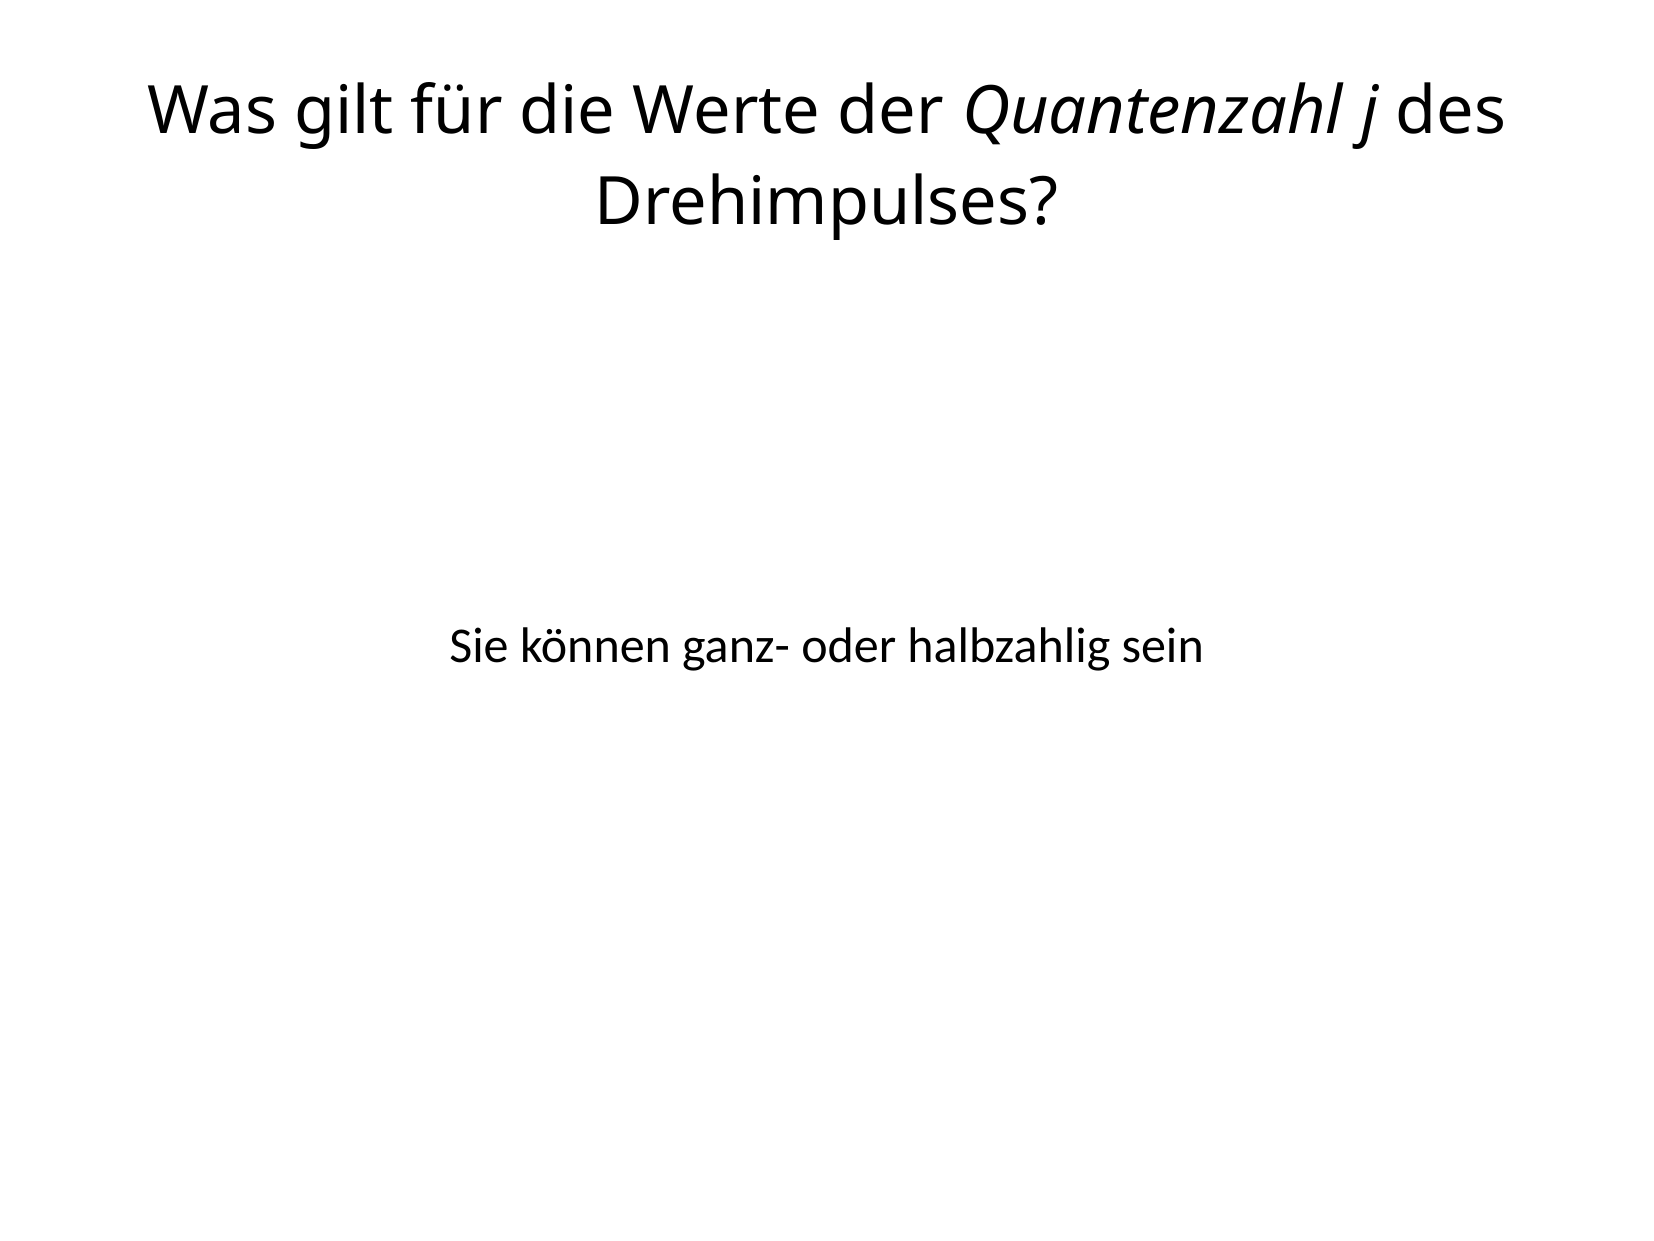

# Was gilt für die Werte der Quantenzahl j des Drehimpulses?
Sie können ganz- oder halbzahlig sein